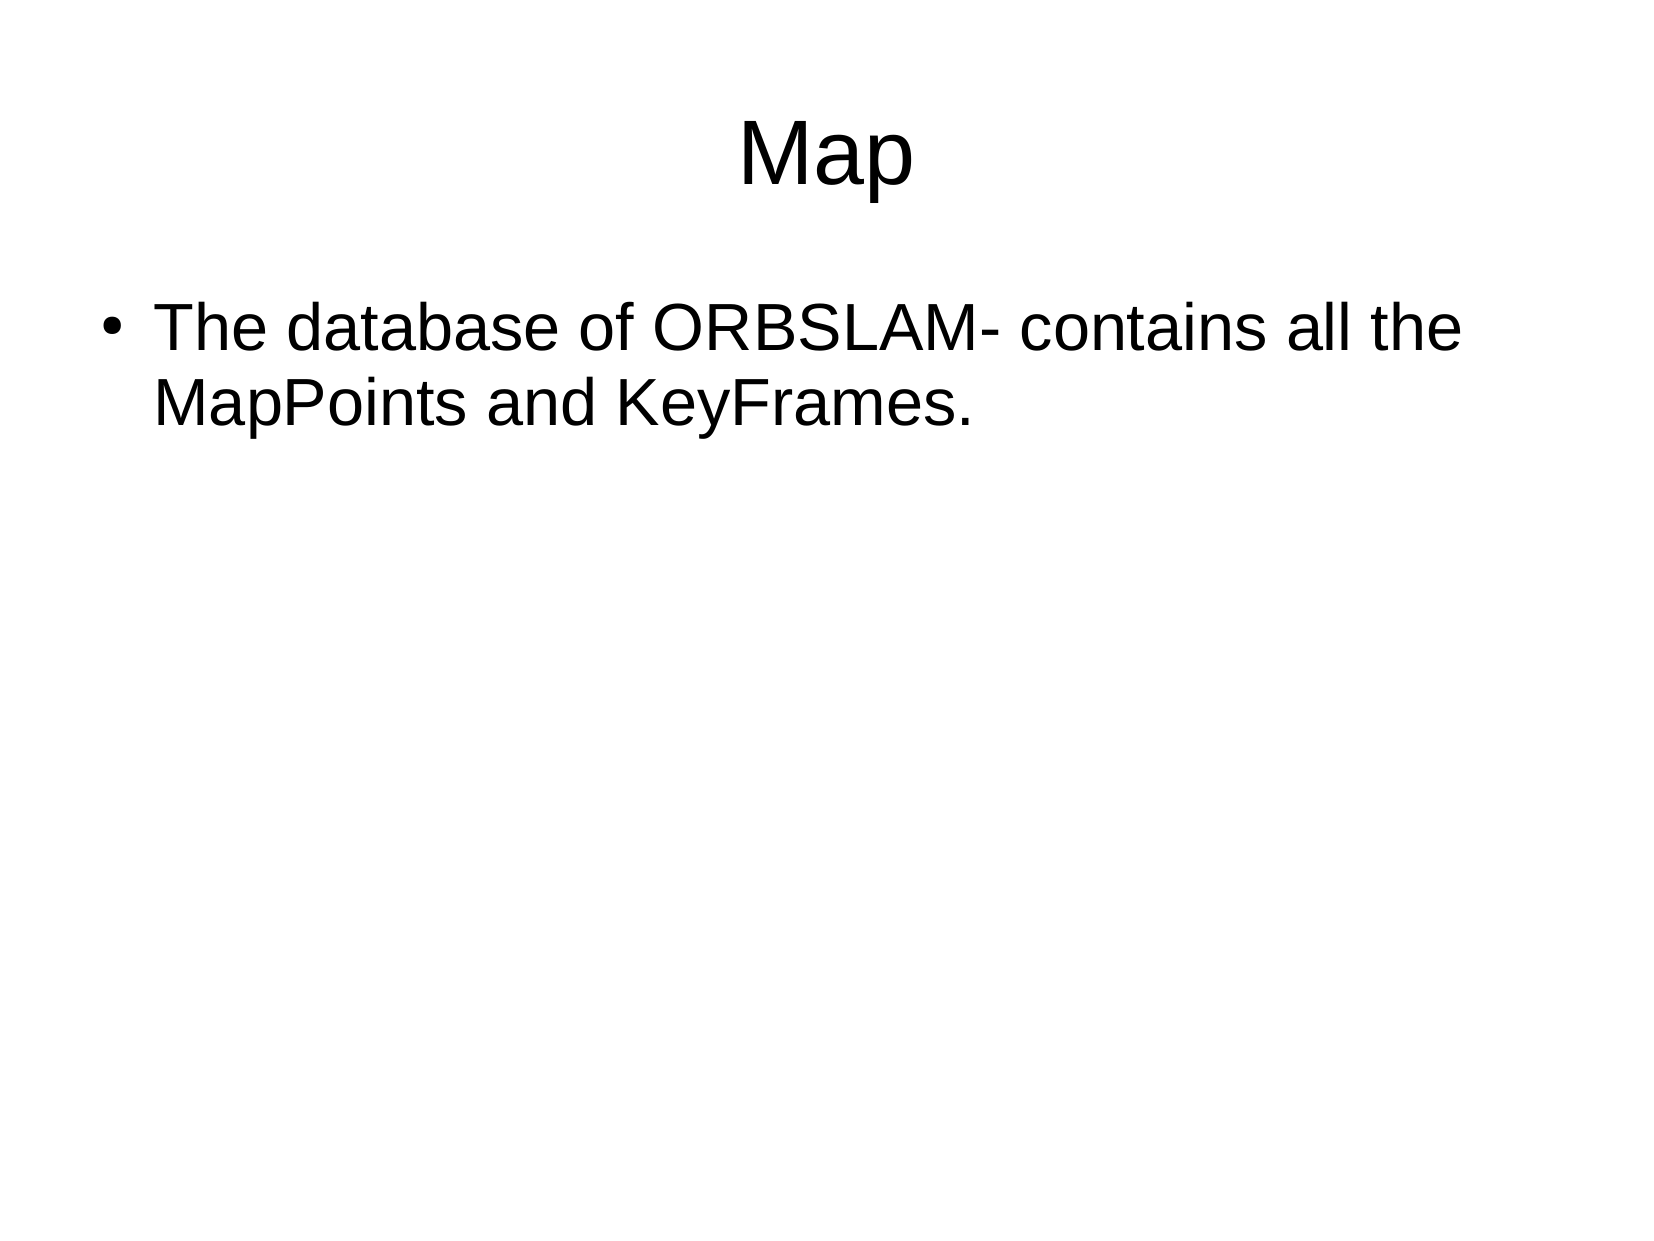

# Map
The database of ORBSLAM- contains all the MapPoints and KeyFrames.